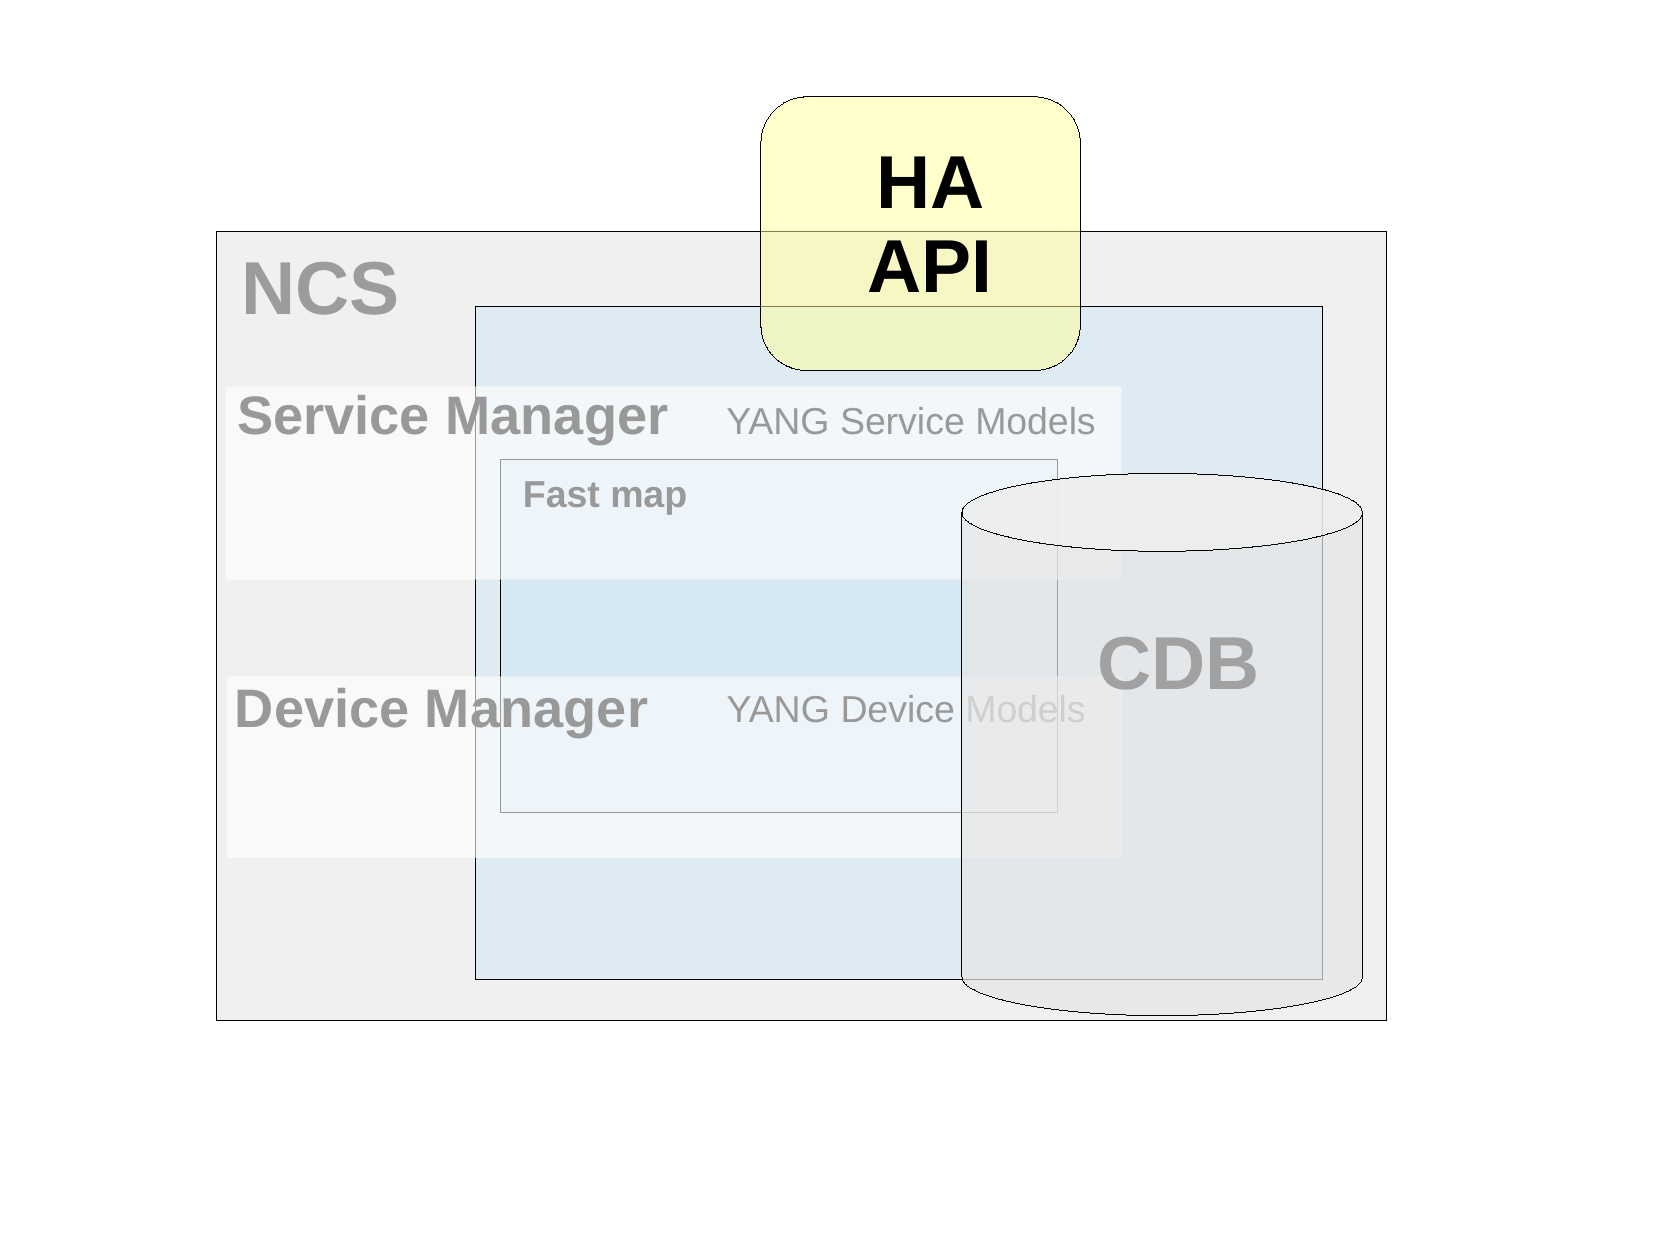

HA
API
NCS
Transaction Manager
Service Manager
YANG Service Models
Fast map
CDB
Device Manager
YANG Device Models